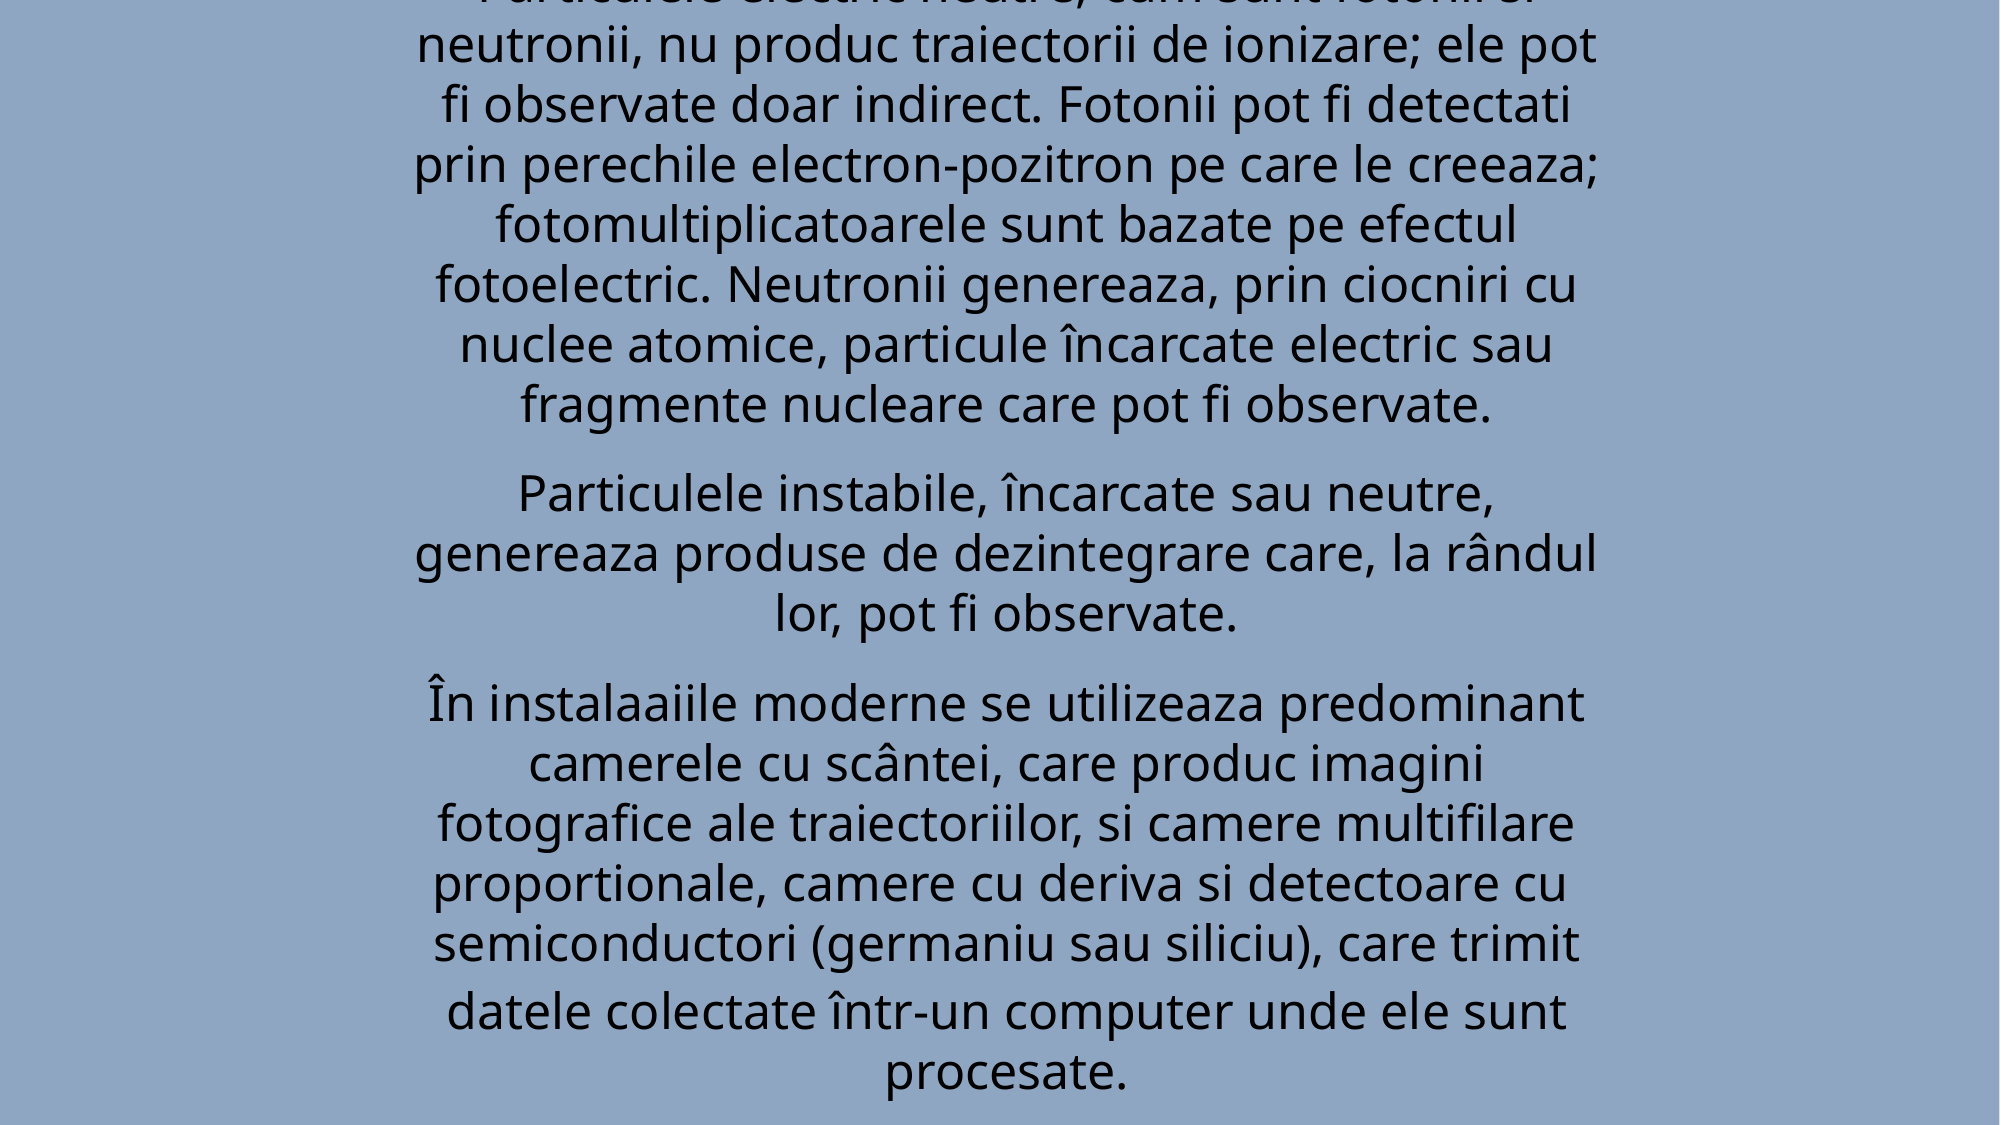

# Particulele electric neutre, cum sunt fotonii si neutronii, nu produc traiectorii de ionizare; ele pot fi observate doar indirect. Fotonii pot fi detectati prin perechile electron-pozitron pe care le creeaza; fotomultiplicatoarele sunt bazate pe efectul fotoelectric. Neutronii genereaza, prin ciocniri cu nuclee atomice, particule încarcate electric sau fragmente nucleare care pot fi observate.
Particulele instabile, încarcate sau neutre, genereaza produse de dezintegrare care, la rândul lor, pot fi observate.
În instalaaiile moderne se utilizeaza predominant camerele cu scântei, care produc imagini fotografice ale traiectoriilor, si camere multifilare proportionale, camere cu deriva si detectoare cu semiconductori (germaniu sau siliciu), care trimit datele colectate într-un computer unde ele sunt procesate.